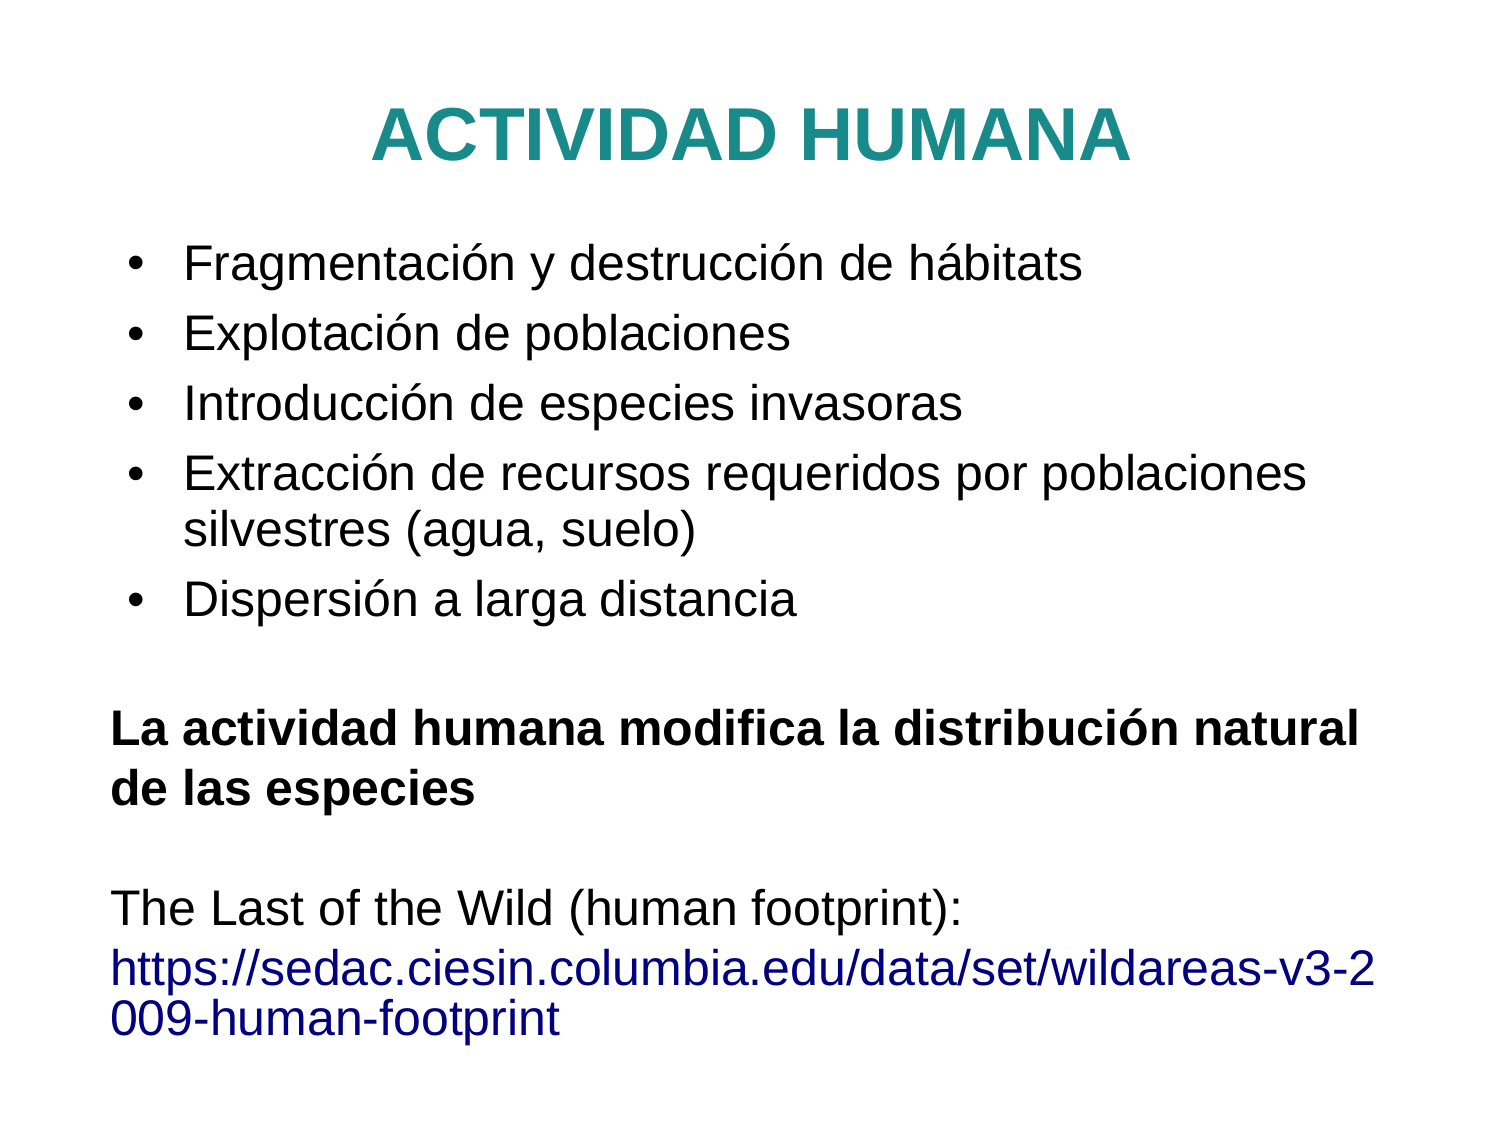

# ACTIVIDAD HUMANA
Fragmentación y destrucción de hábitats
Explotación de poblaciones
Introducción de especies invasoras
Extracción de recursos requeridos por poblaciones silvestres (agua, suelo)
Dispersión a larga distancia
La actividad humana modifica la distribución natural de las especies
The Last of the Wild (human footprint): https://sedac.ciesin.columbia.edu/data/set/wildareas-v3-2009-human-footprint